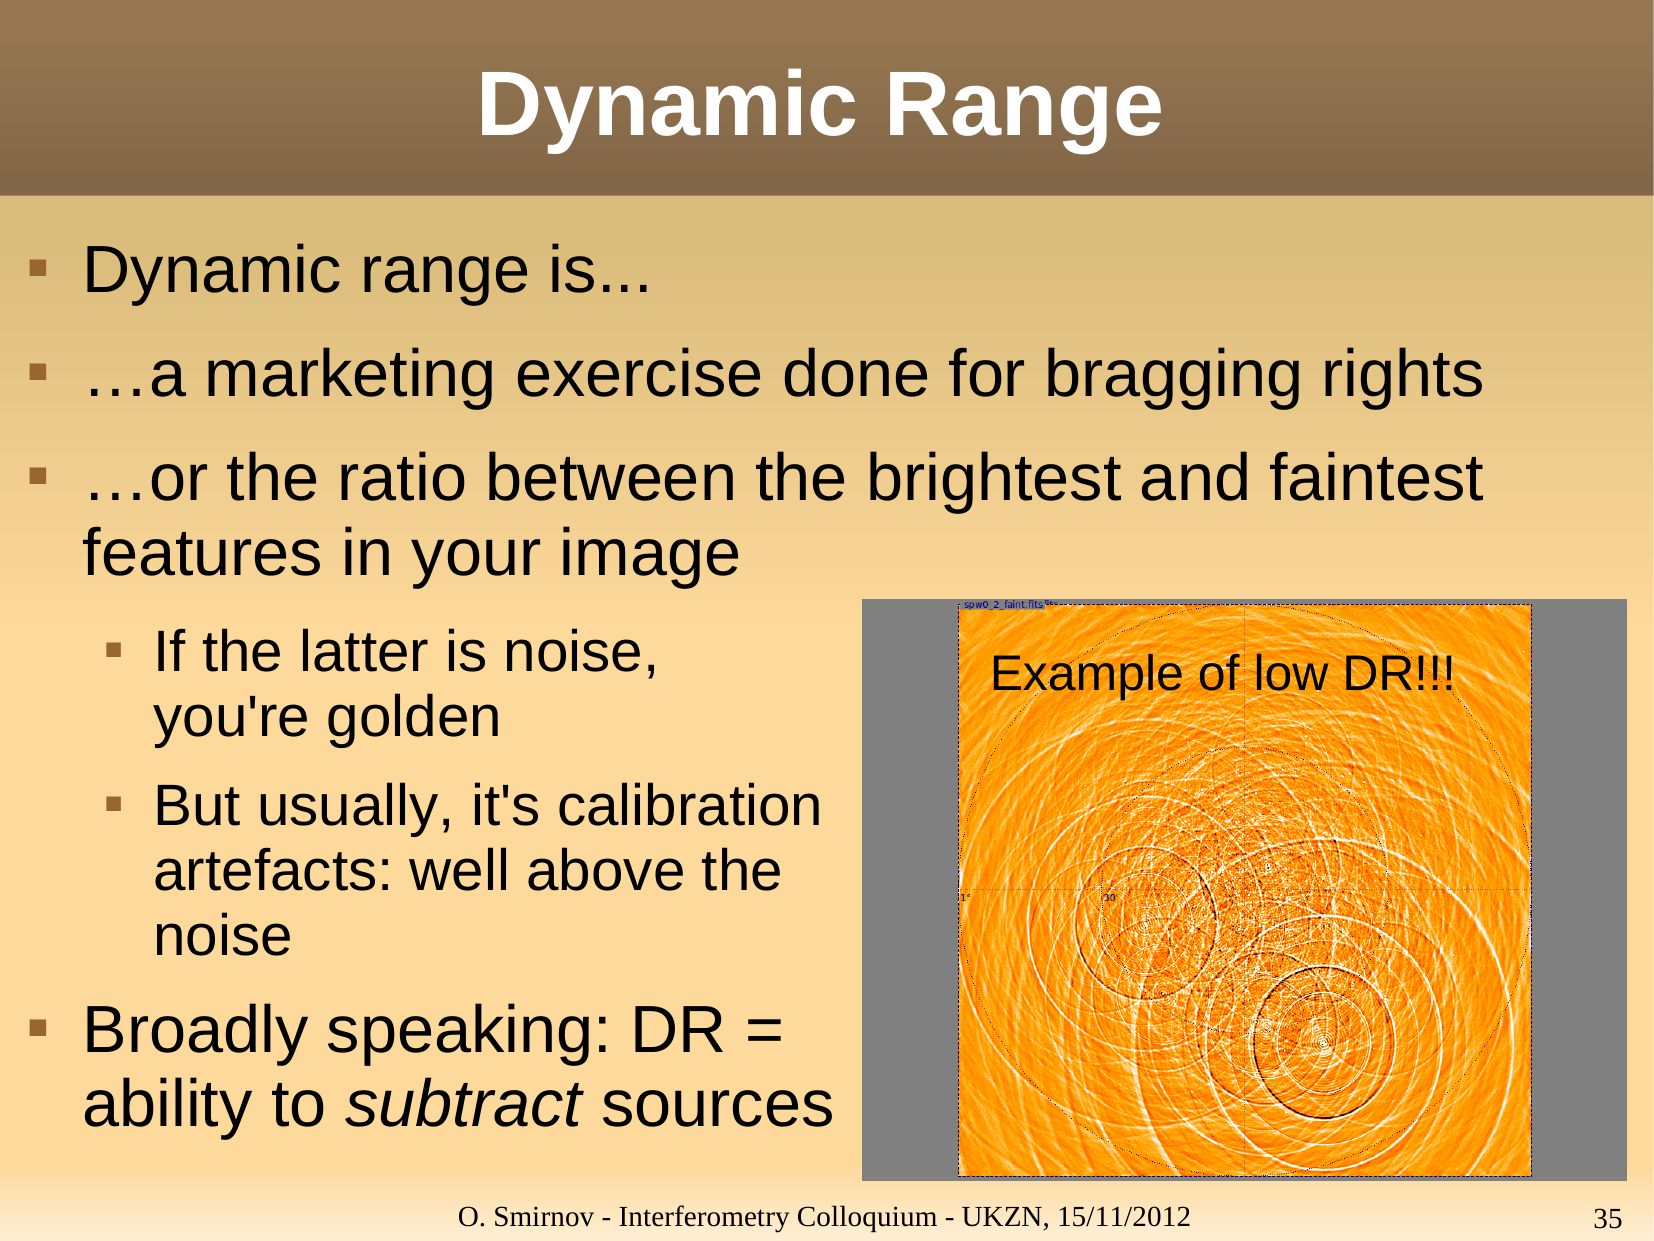

# Dynamic Range
Dynamic range is...
…a marketing exercise done for bragging rights
…or the ratio between the brightest and faintest features in your image
If the latter is noise,
you're golden
But usually, it's calibration
artefacts: well above the
noise
Broadly speaking: DR =
ability to subtract sources
Example of low DR!!!
O. Smirnov - Interferometry Colloquium - UKZN, 15/11/2012
35